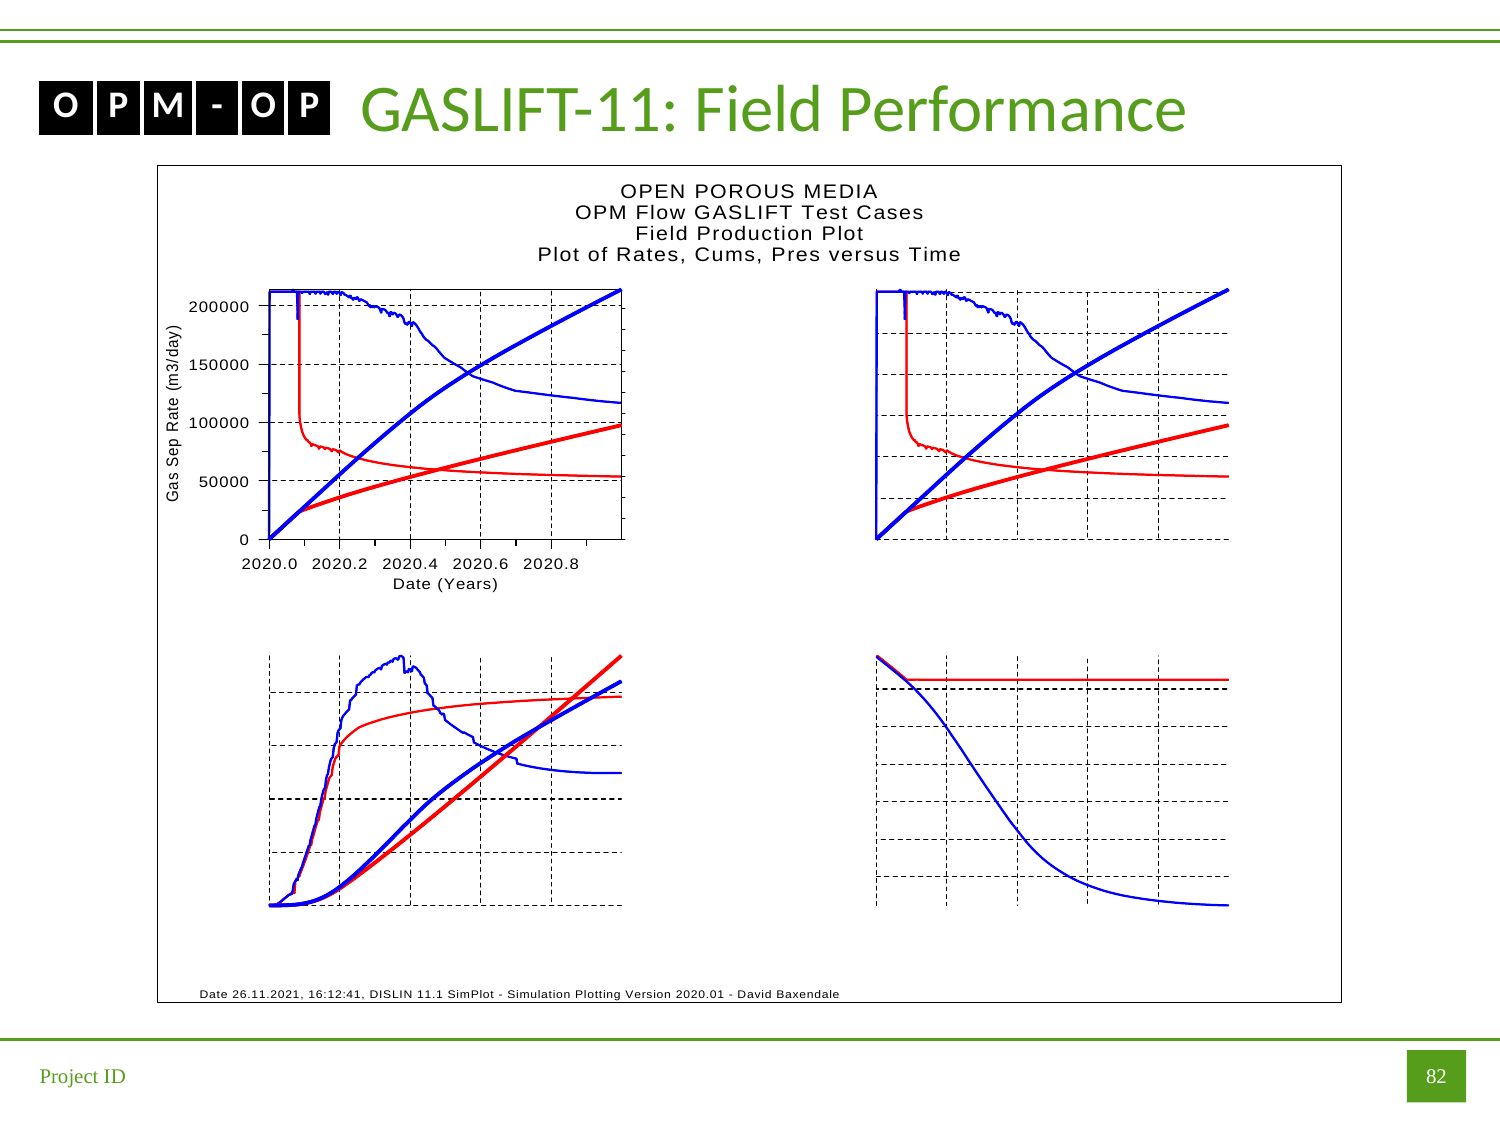

# GASLIFT-11: Field Performance
Project ID
82